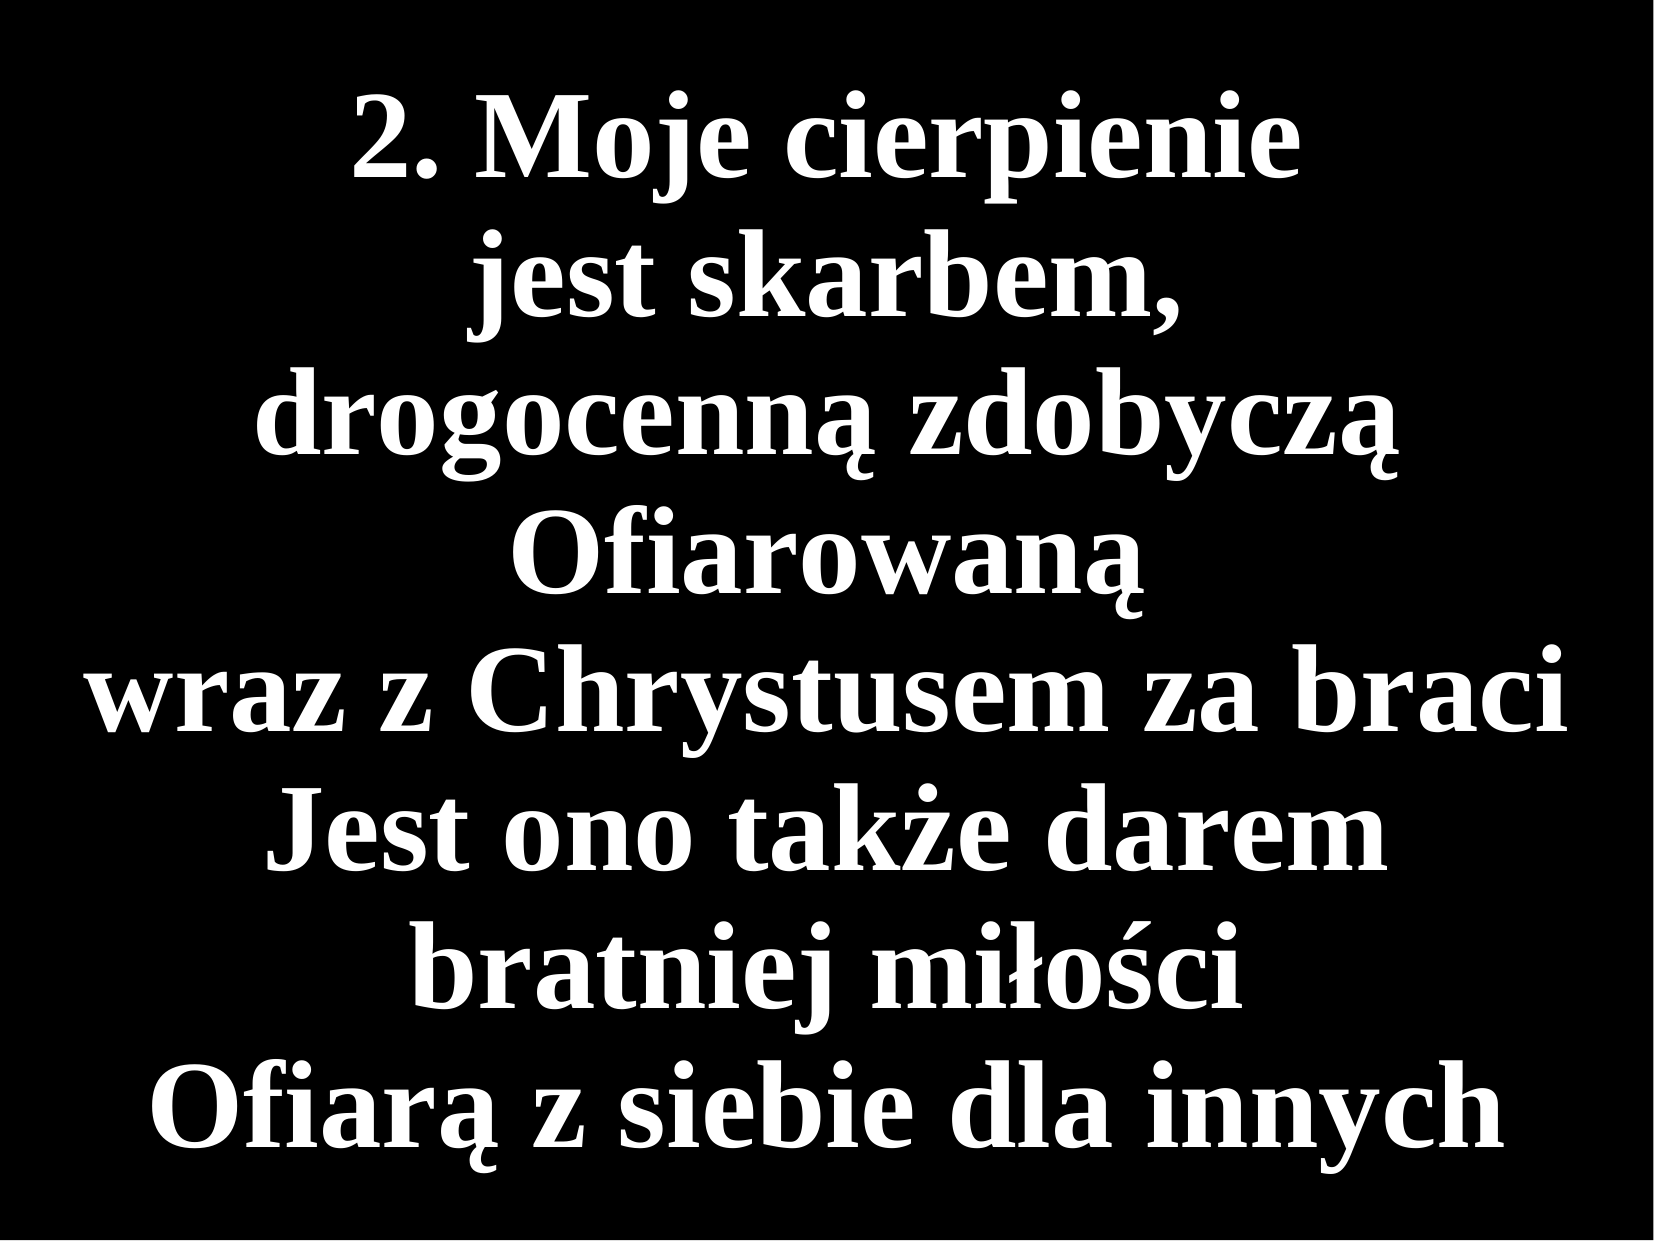

# 2. Moje cierpienie jest skarbem, drogocenną zdobyczą Ofiarowaną wraz z Chrystusem za braci Jest ono także darem bratniej miłości Ofiarą z siebie dla innych